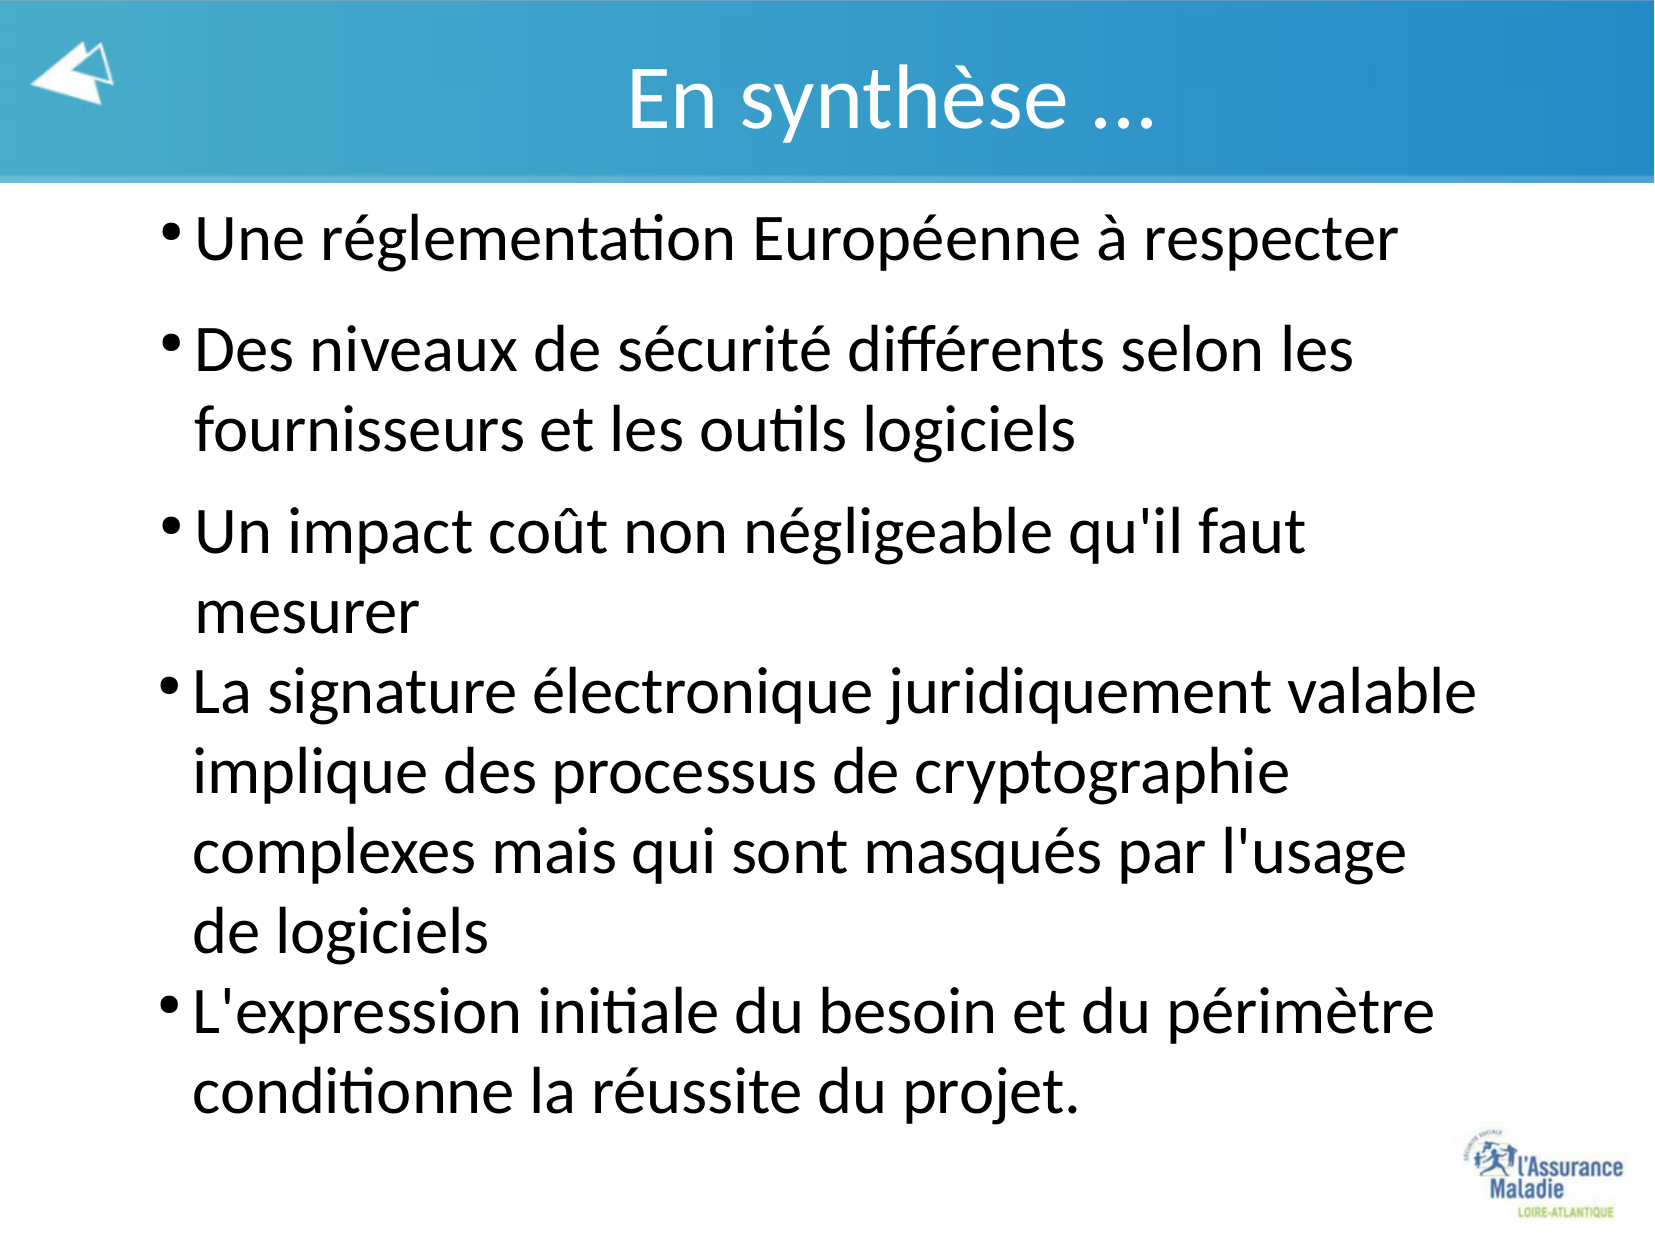

# En synthèse ...
Une réglementation Européenne à respecter
Des niveaux de sécurité différents selon les fournisseurs et les outils logiciels
Un impact coût non négligeable qu'il faut mesurer
La signature électronique juridiquement valable implique des processus de cryptographie complexes mais qui sont masqués par l'usage de logiciels
L'expression initiale du besoin et du périmètre conditionne la réussite du projet.